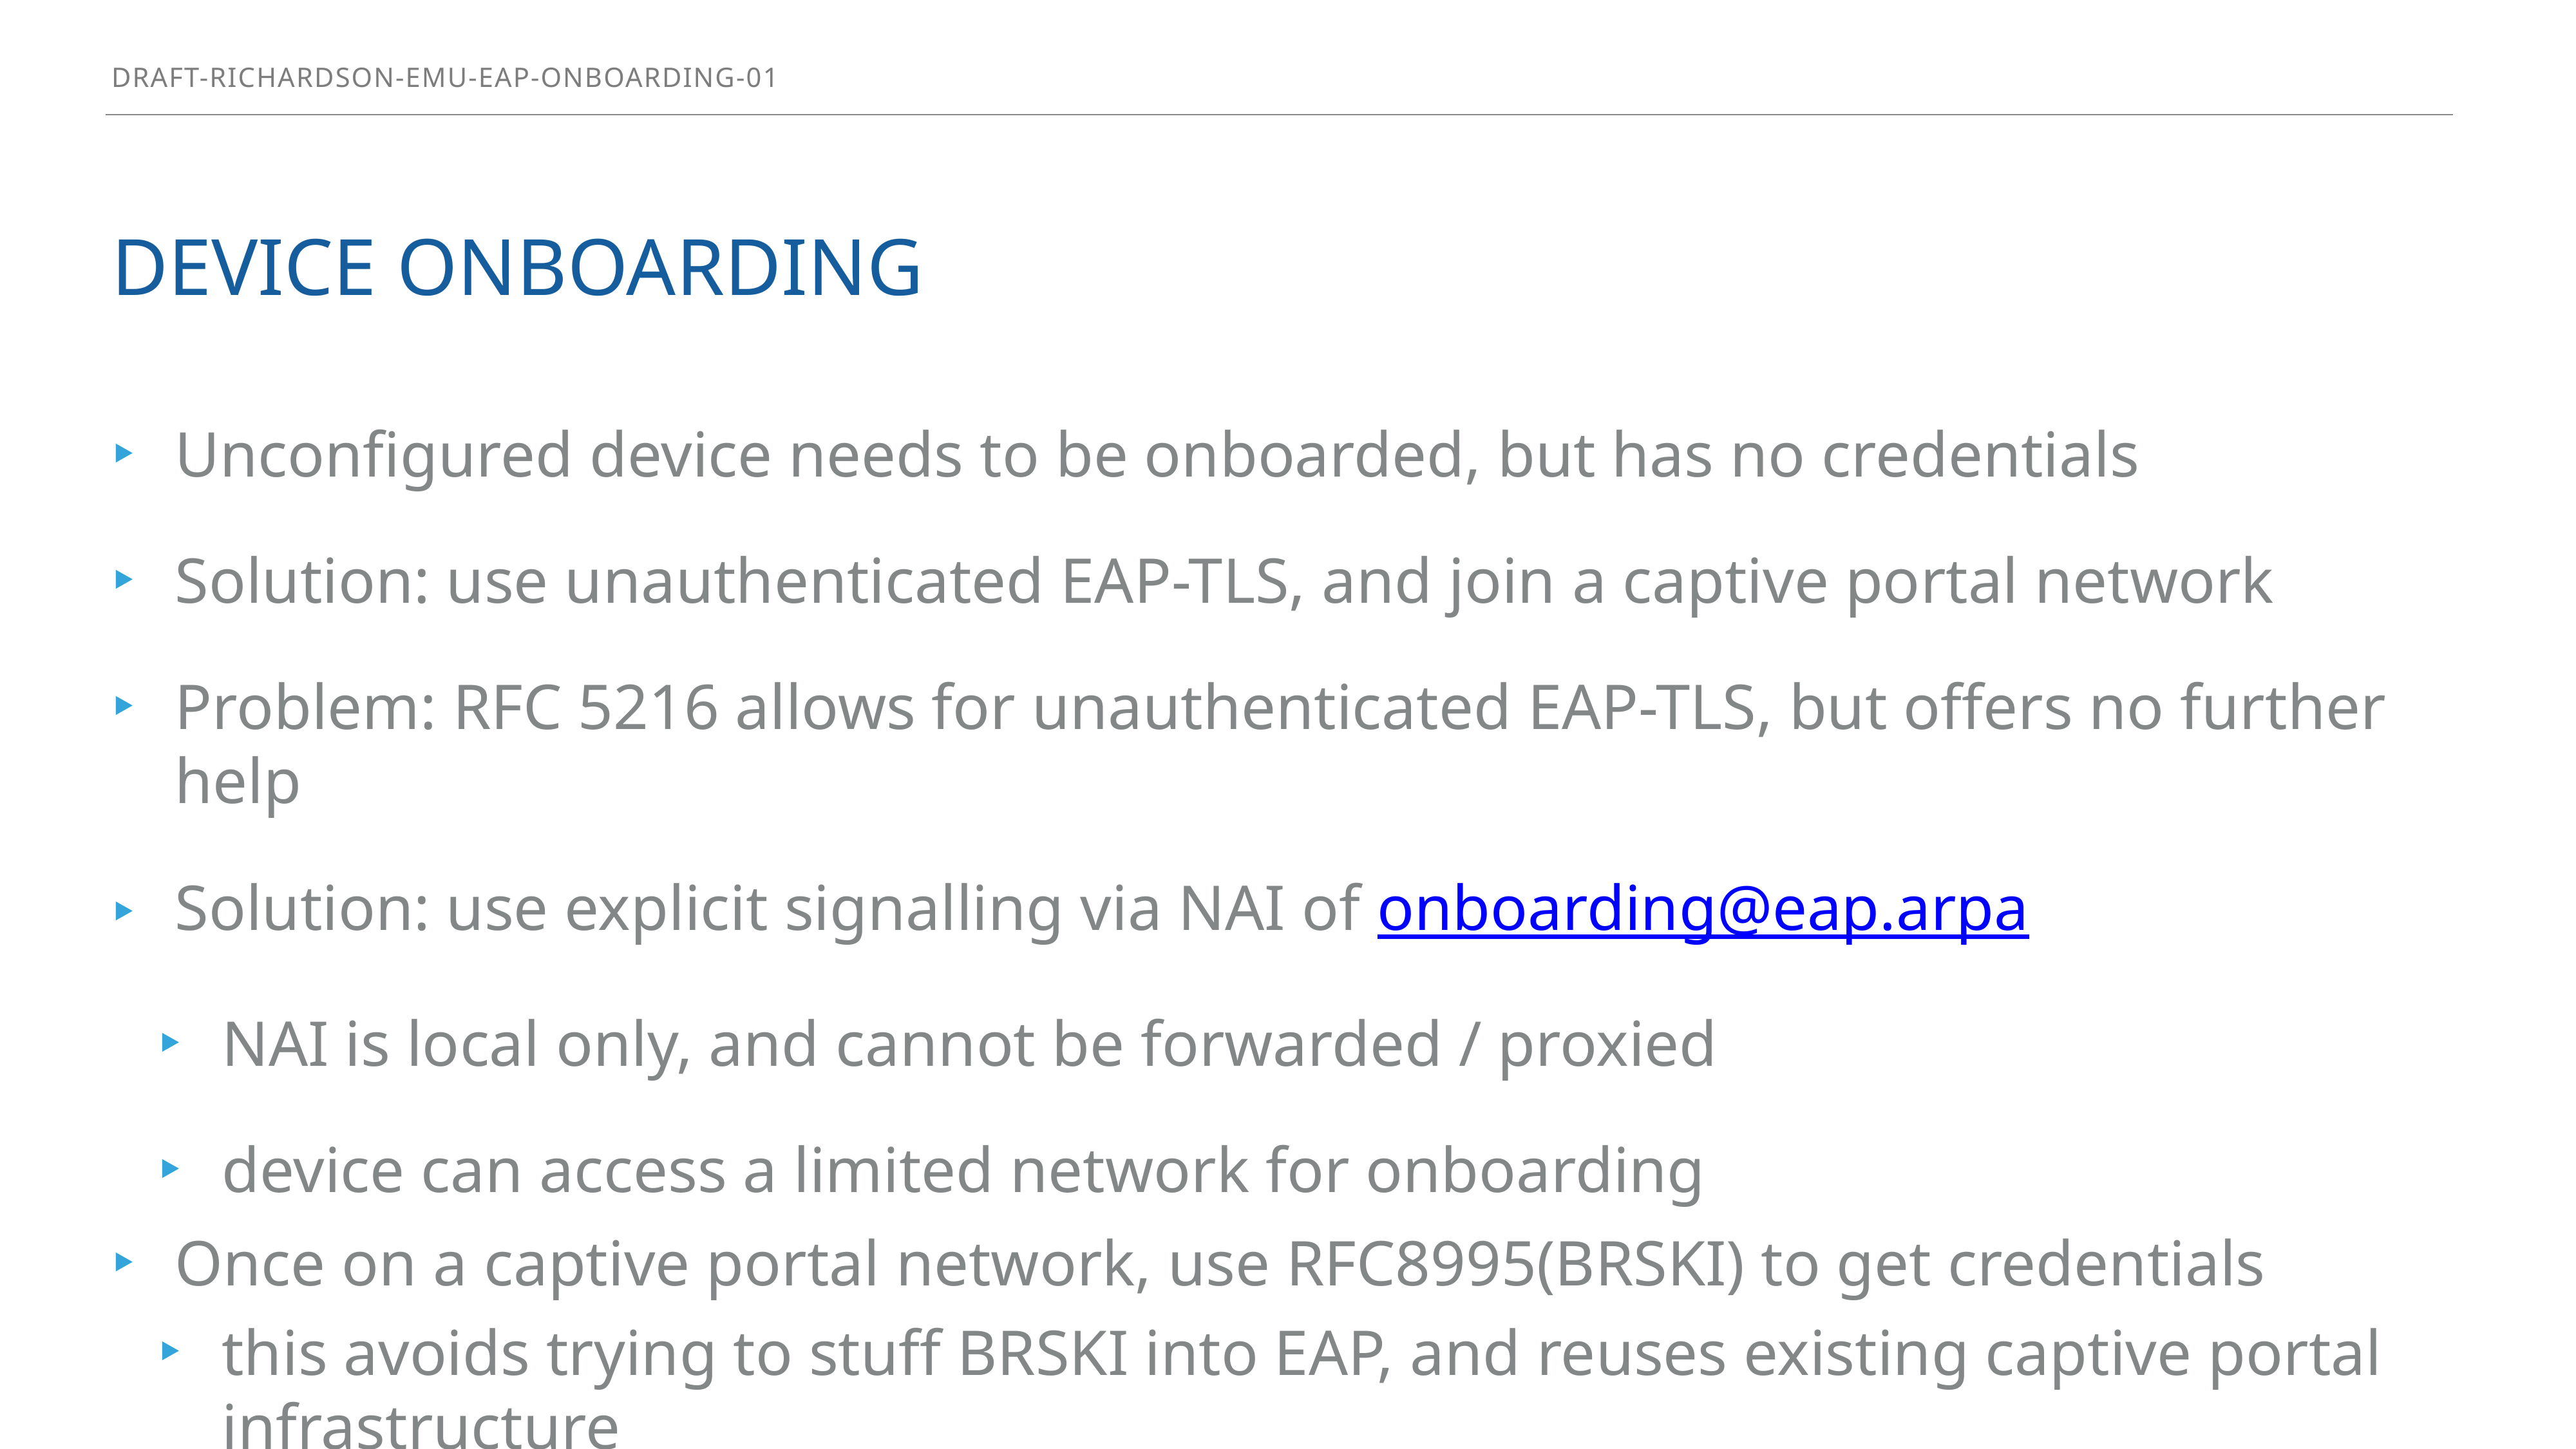

# draft-richardson-emu-eap-onboarding-01
Device Onboarding
Unconfigured device needs to be onboarded, but has no credentials
Solution: use unauthenticated EAP-TLS, and join a captive portal network
Problem: RFC 5216 allows for unauthenticated EAP-TLS, but offers no further help
Solution: use explicit signalling via NAI of onboarding@eap.arpa
NAI is local only, and cannot be forwarded / proxied
device can access a limited network for onboarding
Once on a captive portal network, use RFC8995(BRSKI) to get credentials
this avoids trying to stuff BRSKI into EAP, and reuses existing captive portal infrastructure